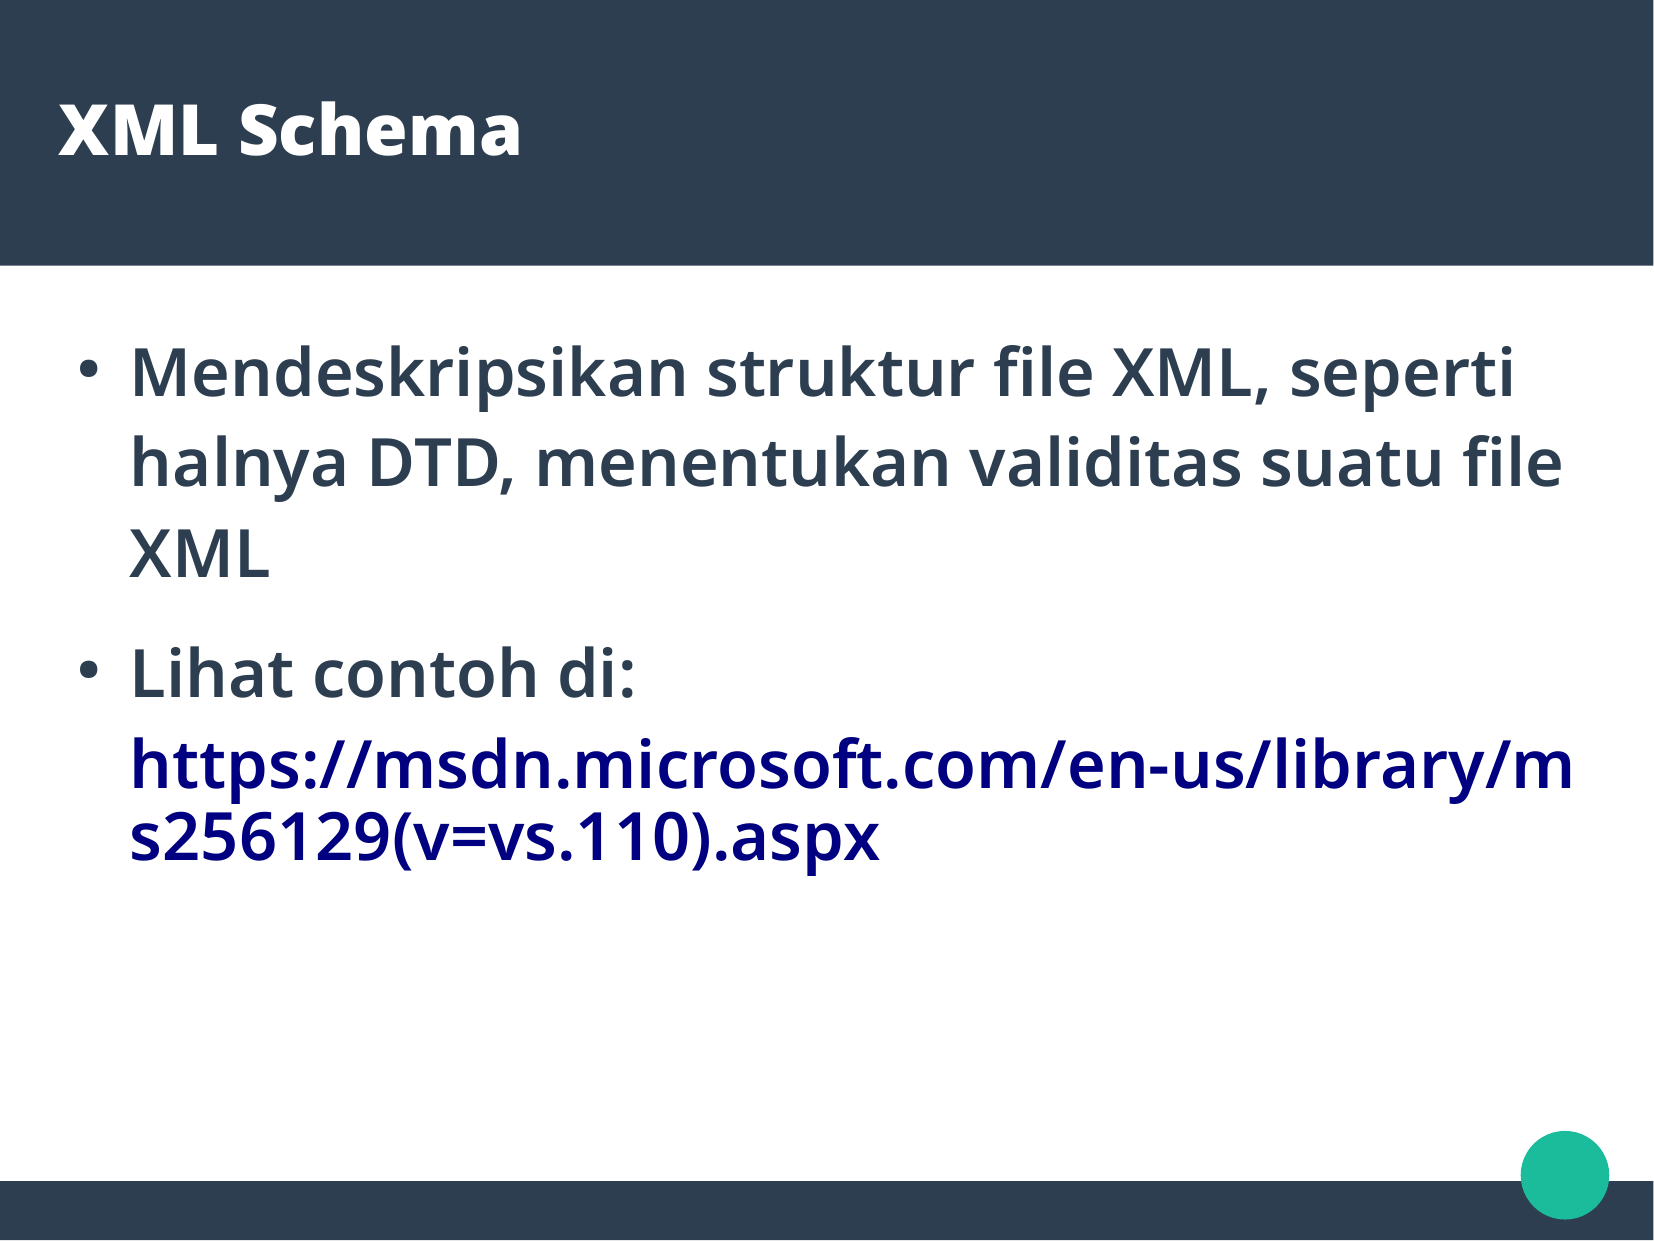

# XML Schema
Mendeskripsikan struktur file XML, seperti halnya DTD, menentukan validitas suatu file XML
Lihat contoh di: https://msdn.microsoft.com/en-us/library/ms256129(v=vs.110).aspx